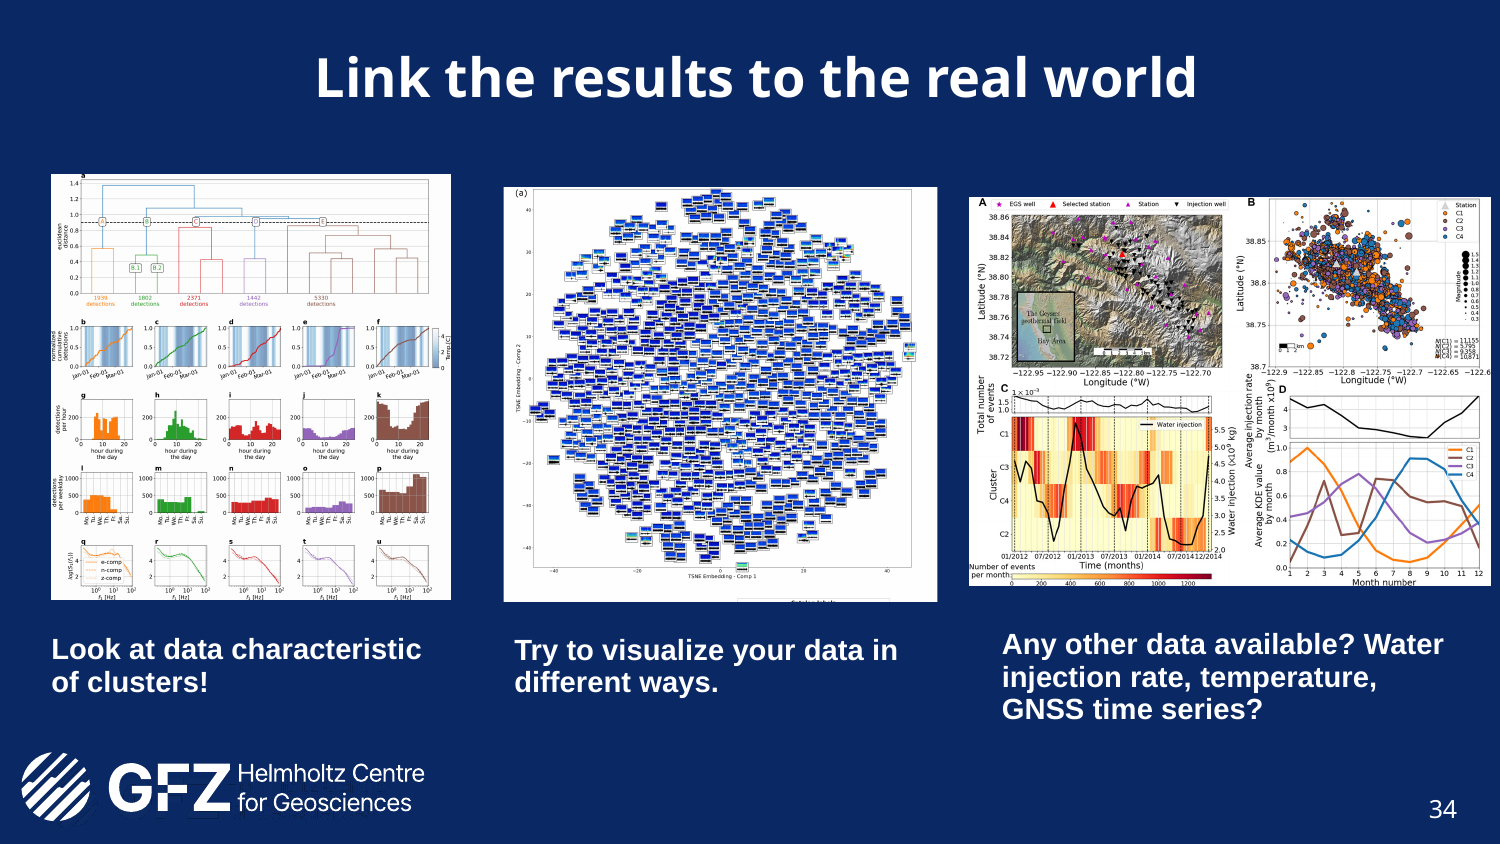

# Link the results to the real world
Any other data available? Water injection rate, temperature, GNSS time series?
Look at data characteristic
of clusters!
Try to visualize your data in different ways.